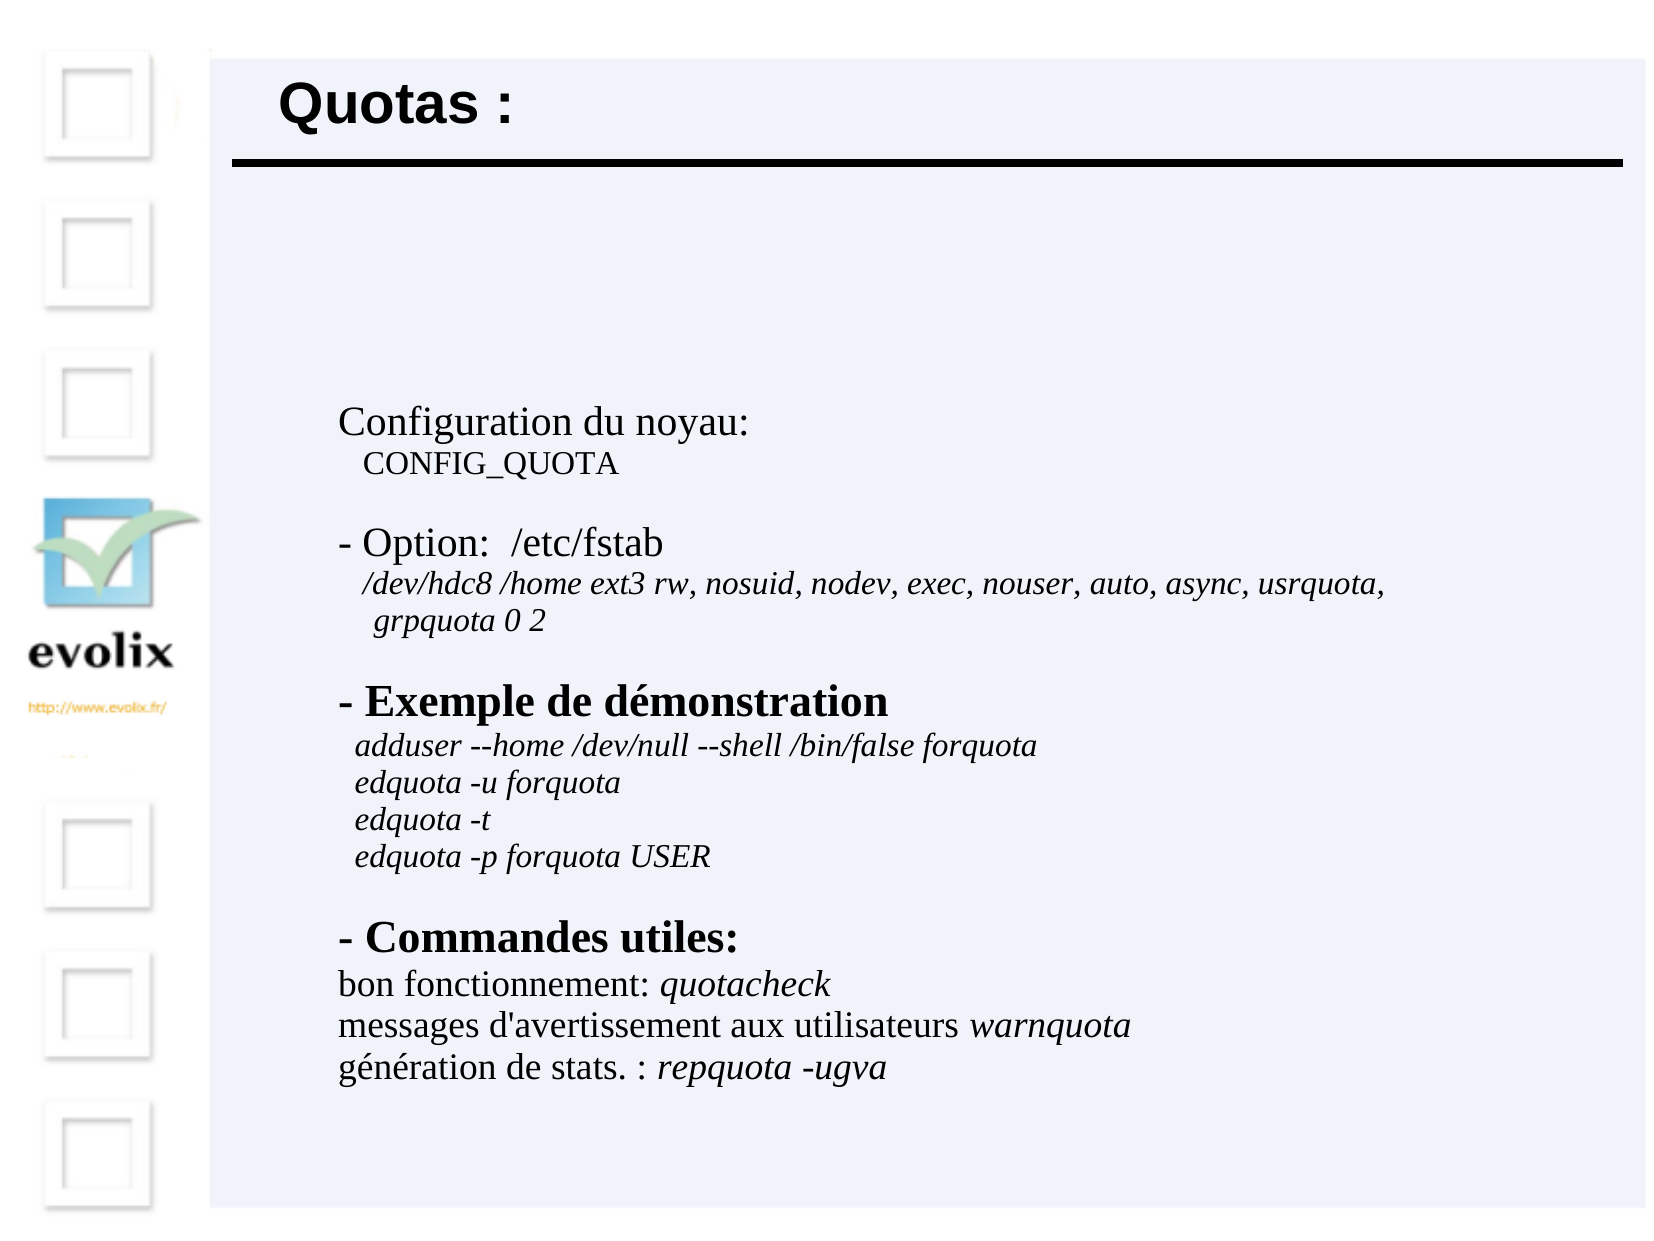

Quotas :
# Configuration du noyau:
 CONFIG_QUOTA
- Option: /etc/fstab
 /dev/hdc8 /home ext3 rw, nosuid, nodev, exec, nouser, auto, async, usrquota, grpquota 0 2
- Exemple de démonstration
 adduser --home /dev/null --shell /bin/false forquota
 edquota -u forquota
 edquota -t
 edquota -p forquota USER
- Commandes utiles:
bon fonctionnement: quotacheck
messages d'avertissement aux utilisateurs warnquota
génération de stats. : repquota -ugva